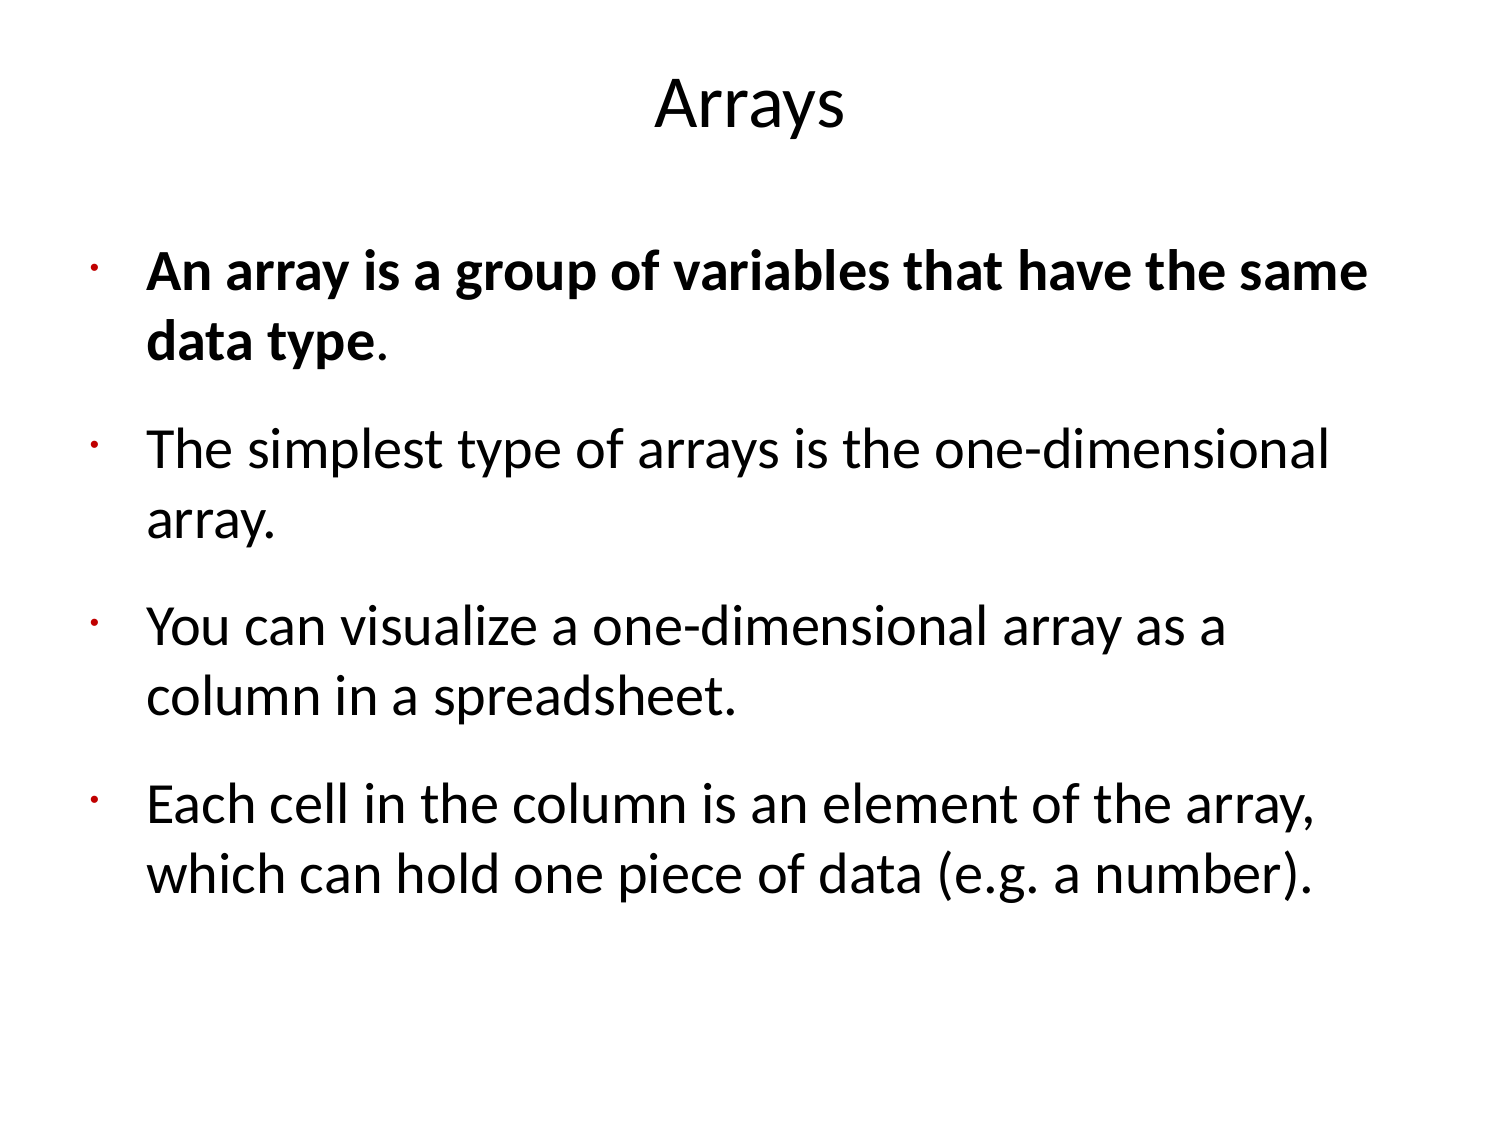

# Arrays
An array is a group of variables that have the same data type.
The simplest type of arrays is the one-dimensional array.
You can visualize a one-dimensional array as a column in a spreadsheet.
Each cell in the column is an element of the array, which can hold one piece of data (e.g. a number).